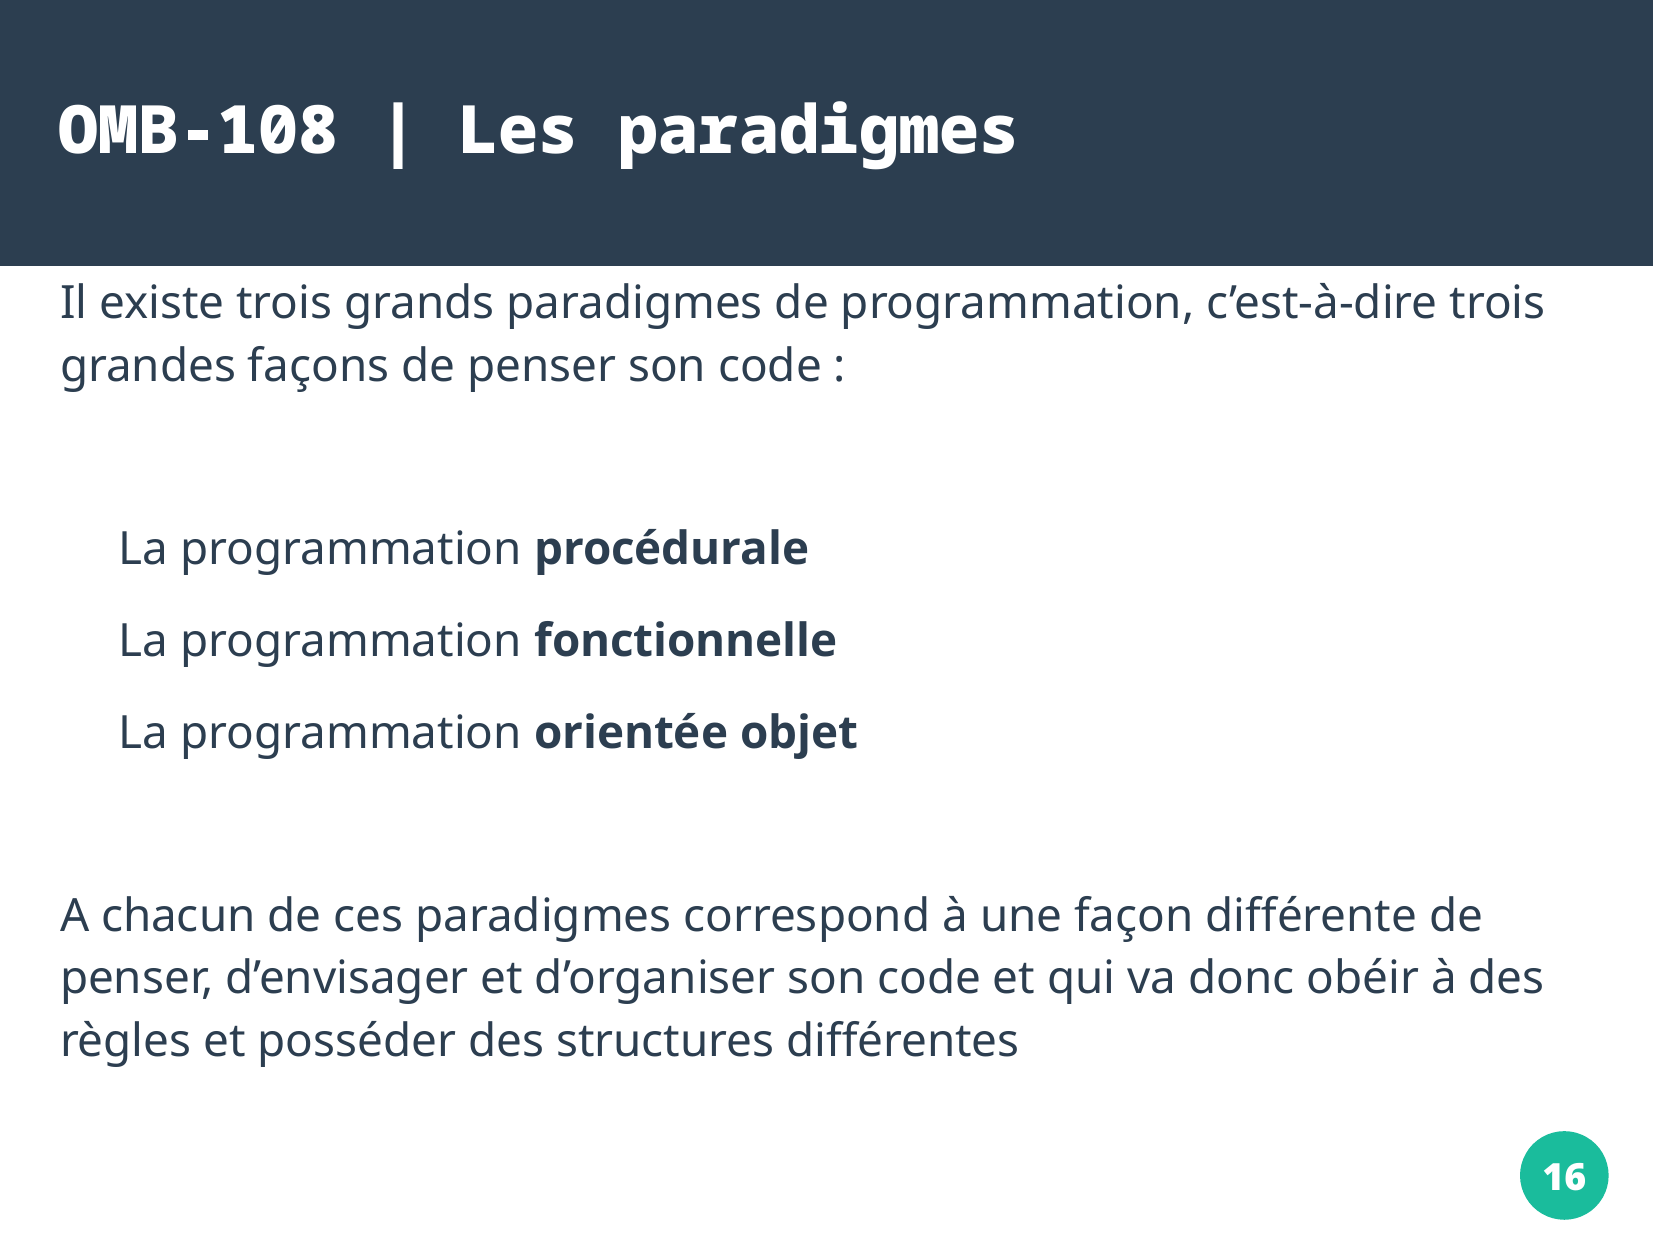

# OMB-108 | Les paradigmes
Il existe trois grands paradigmes de programmation, c’est-à-dire trois grandes façons de penser son code :
La programmation procédurale
La programmation fonctionnelle
La programmation orientée objet
A chacun de ces paradigmes correspond à une façon différente de penser, d’envisager et d’organiser son code et qui va donc obéir à des règles et posséder des structures différentes
16